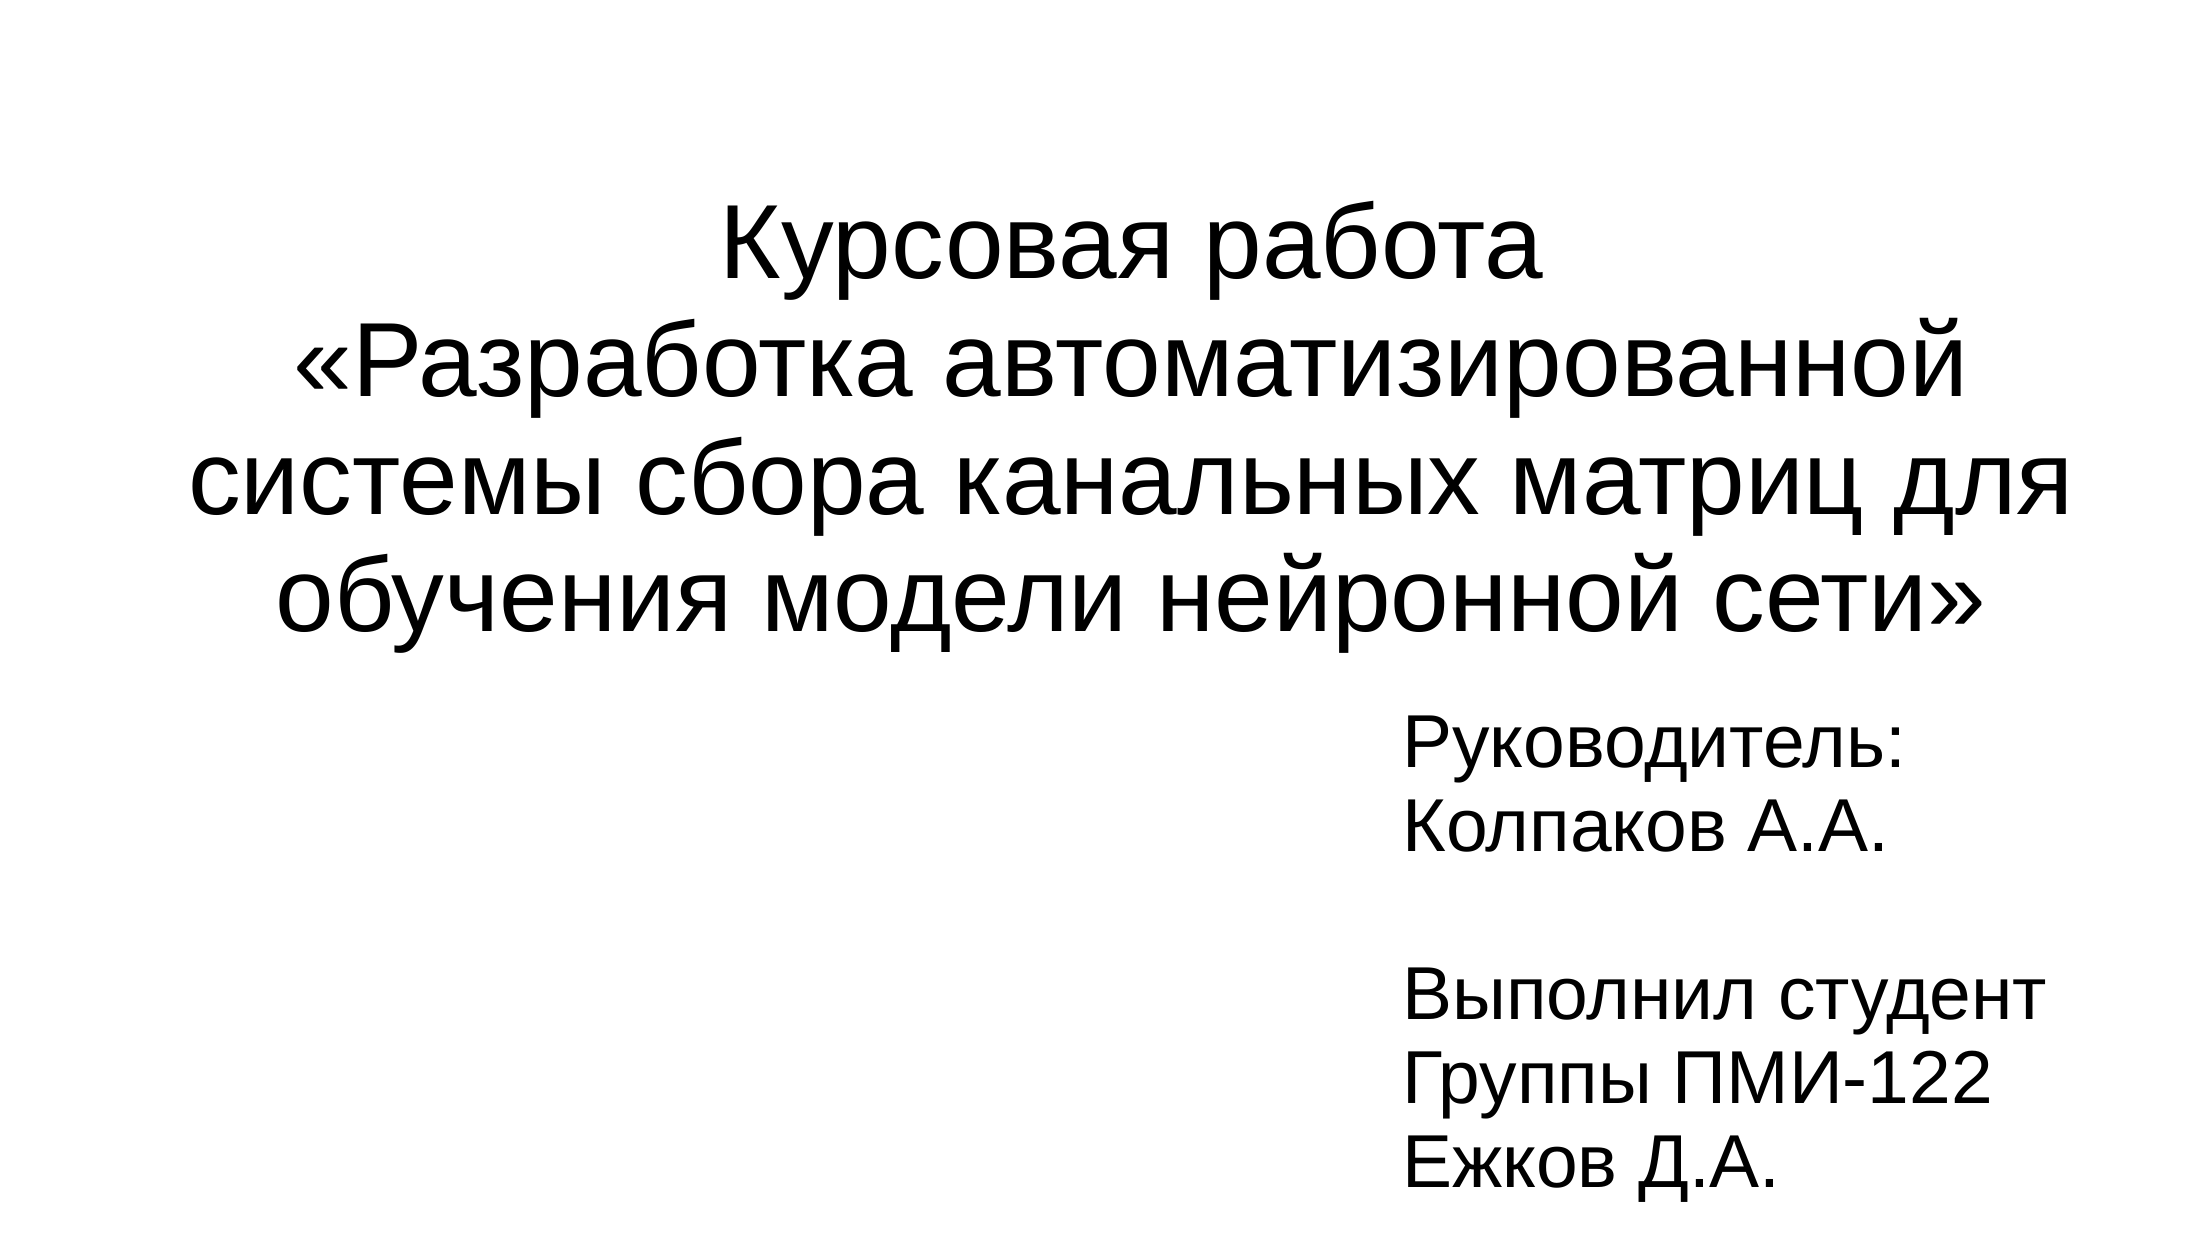

# Курсовая работа
«Разработка автоматизированной системы сбора канальных матриц для обучения модели нейронной сети»
Руководитель:
Колпаков А.А.
Выполнил студент
Группы ПМИ-122
Ежков Д.А.